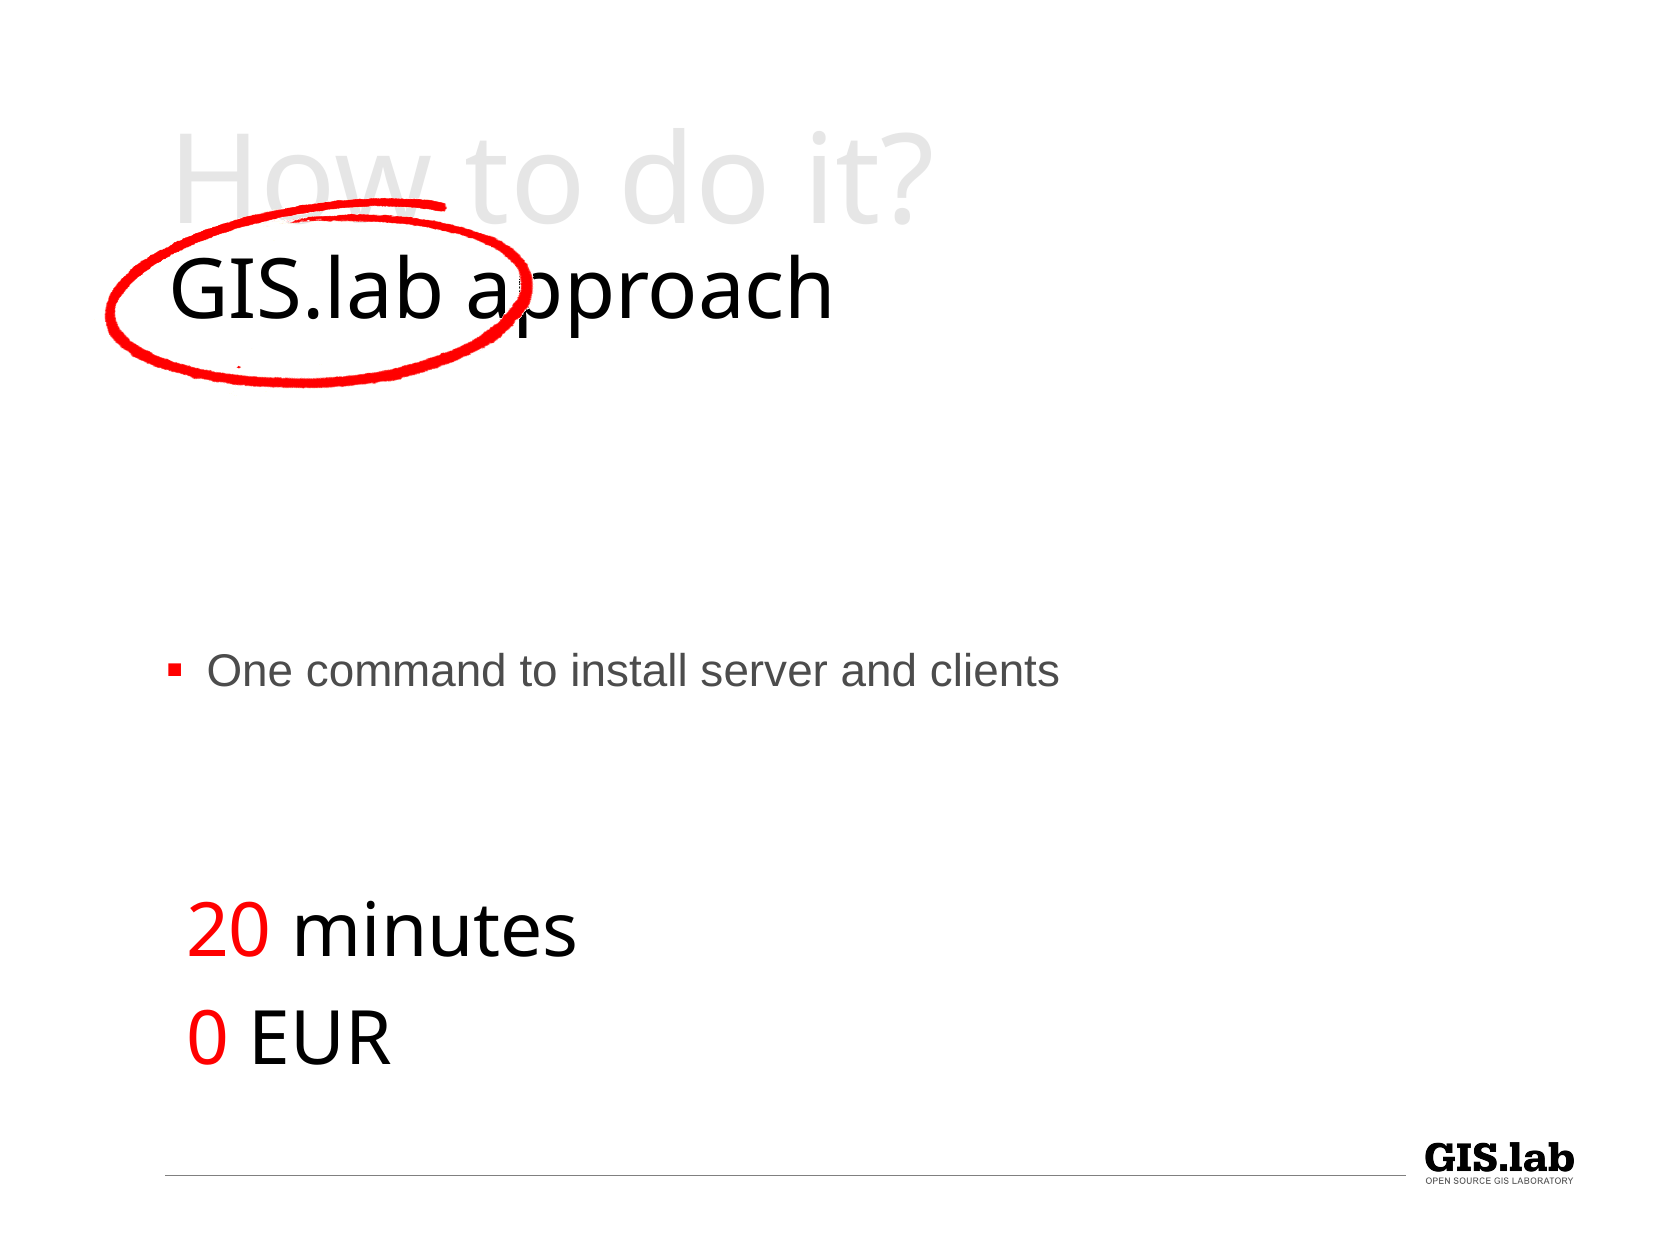

How to do it?
GIS.lab approach
 One command to install server and clients
20 minutes
0 EUR